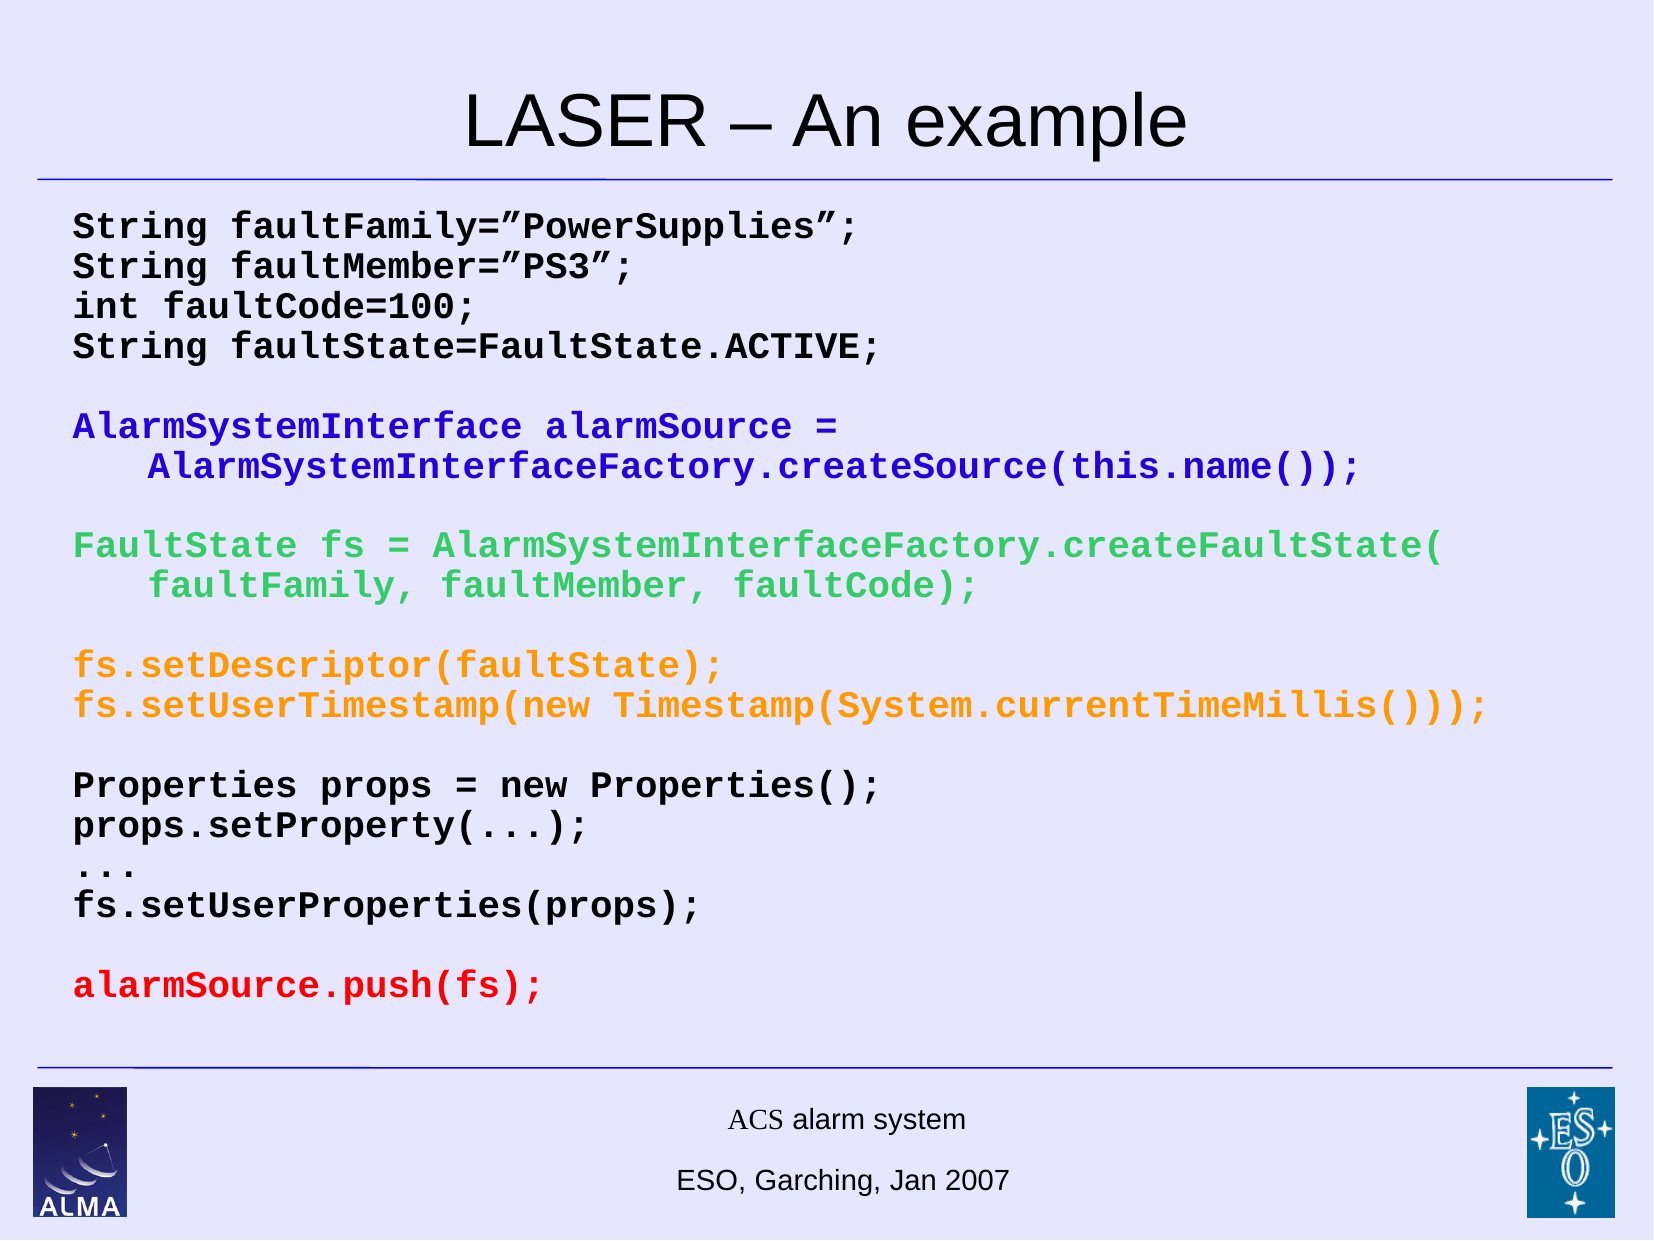

# LASER – An example
String faultFamily=”PowerSupplies”;
String faultMember=”PS3”;
int faultCode=100;
String faultState=FaultState.ACTIVE;
AlarmSystemInterface alarmSource =
	AlarmSystemInterfaceFactory.createSource(this.name());
FaultState fs = AlarmSystemInterfaceFactory.createFaultState(
	faultFamily, faultMember, faultCode);
fs.setDescriptor(faultState);
fs.setUserTimestamp(new Timestamp(System.currentTimeMillis()));
Properties props = new Properties();
props.setProperty(...);
...
fs.setUserProperties(props);
alarmSource.push(fs);